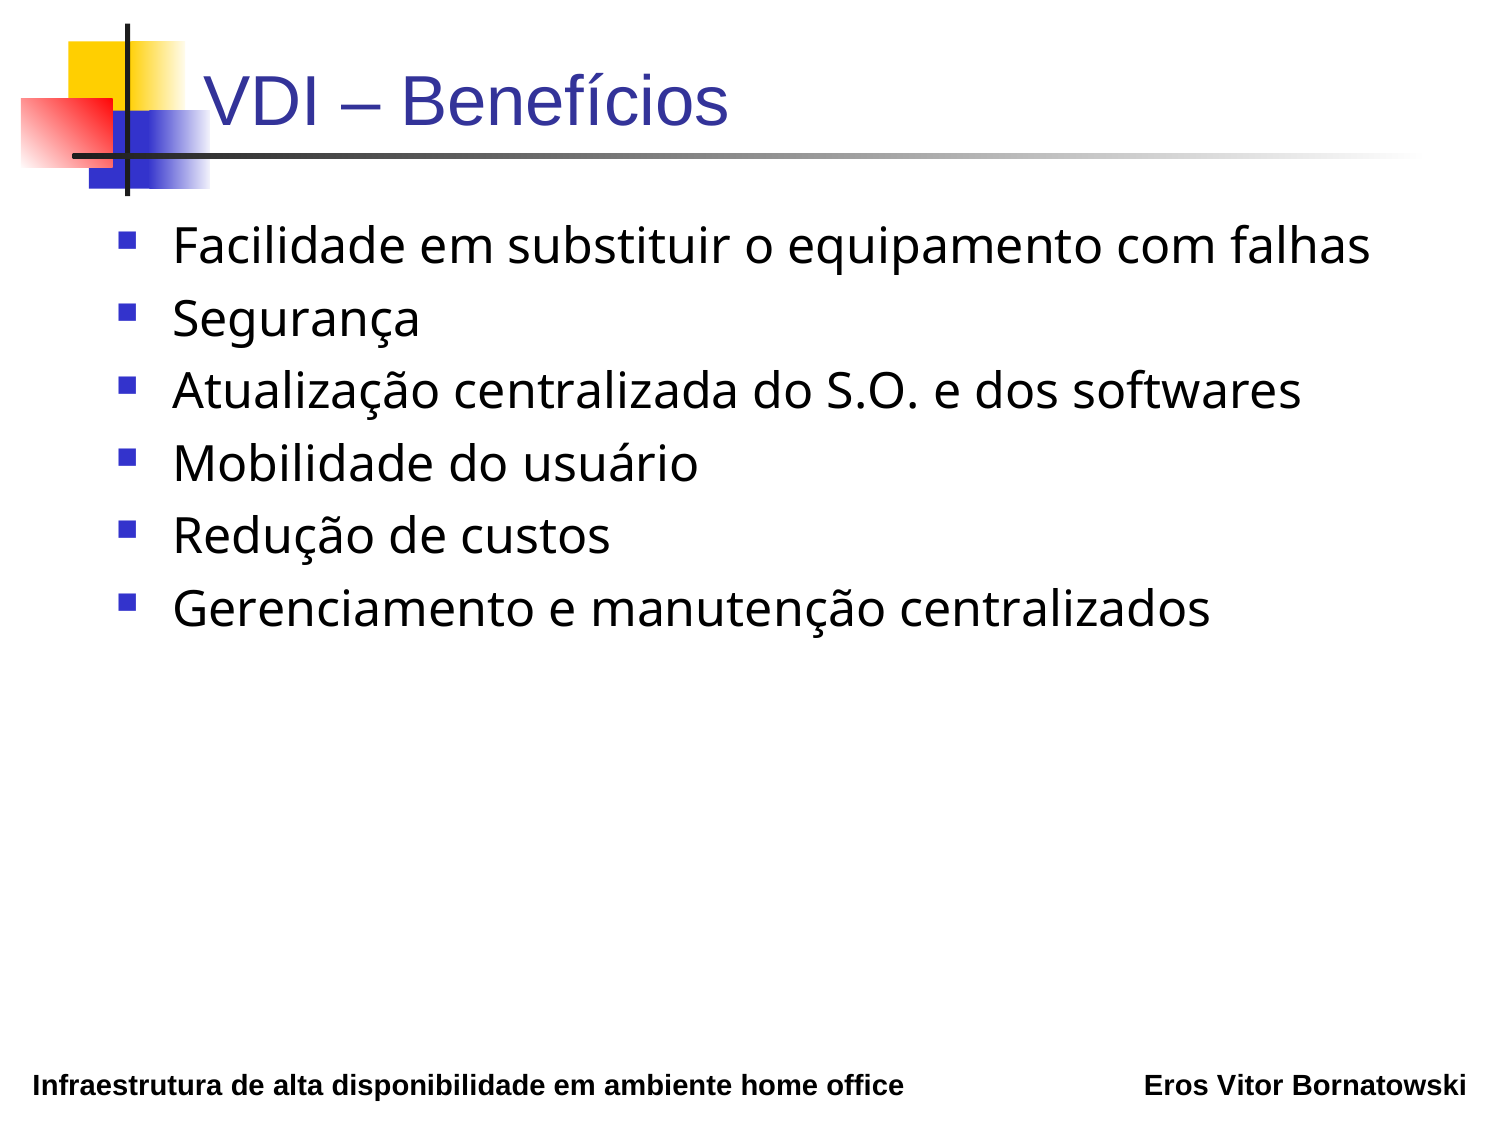

# VDI – Benefícios
Facilidade em substituir o equipamento com falhas
Segurança
Atualização centralizada do S.O. e dos softwares
Mobilidade do usuário
Redução de custos
Gerenciamento e manutenção centralizados